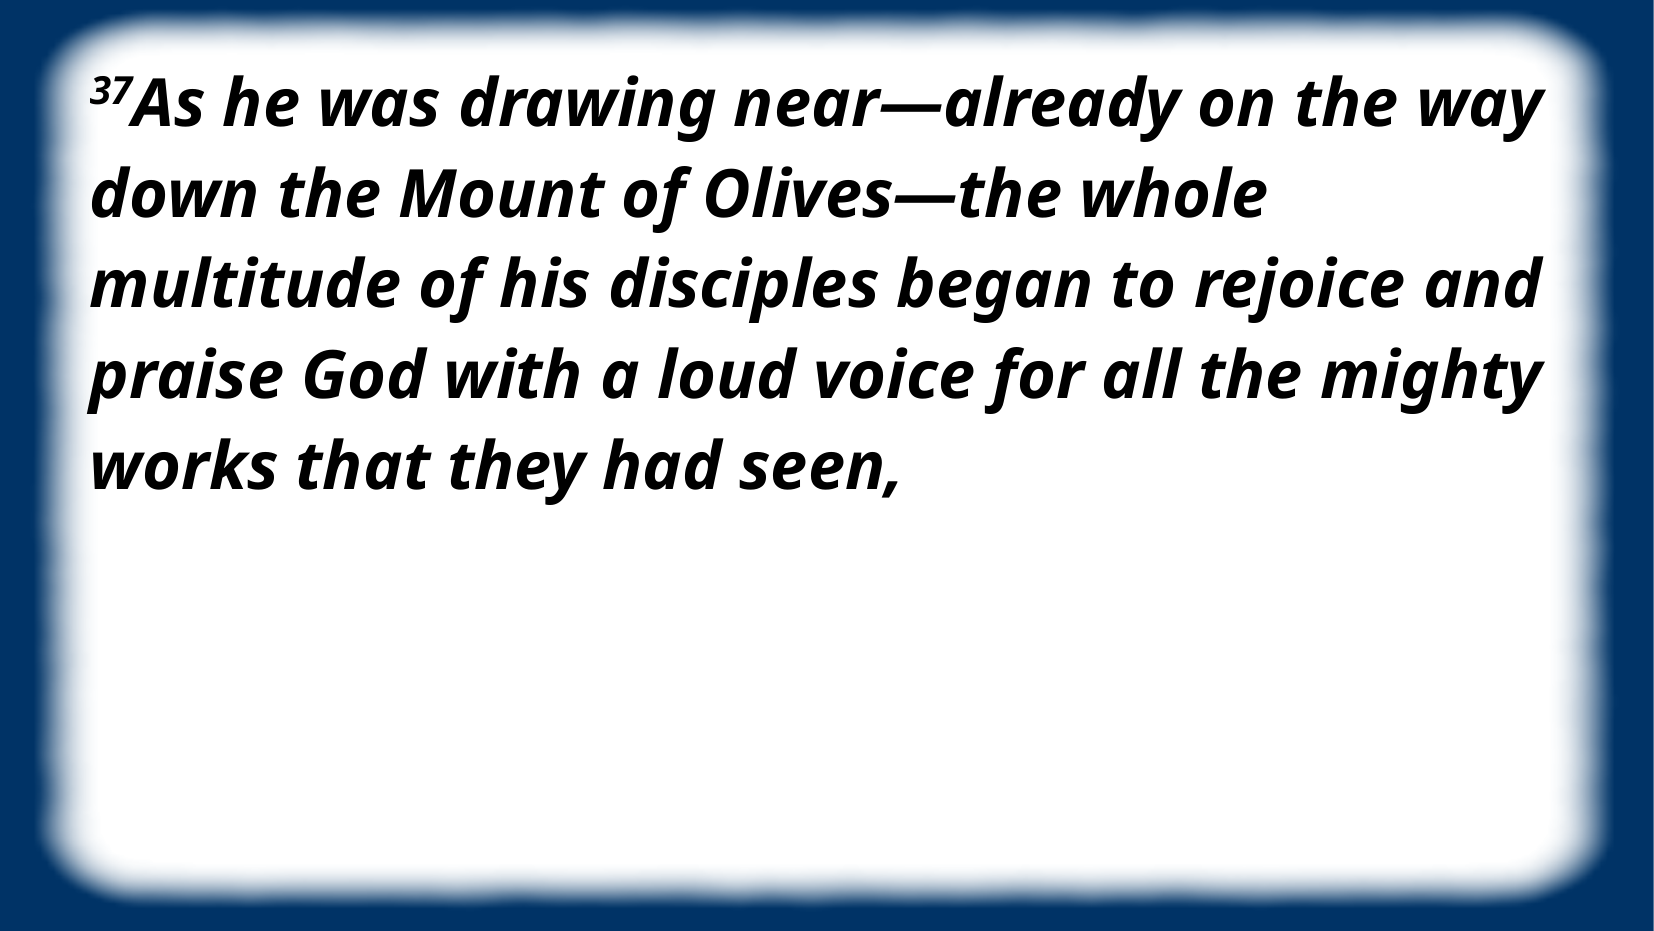

37As he was drawing near—already on the way down the Mount of Olives—the whole multitude of his disciples began to rejoice and praise God with a loud voice for all the mighty works that they had seen,